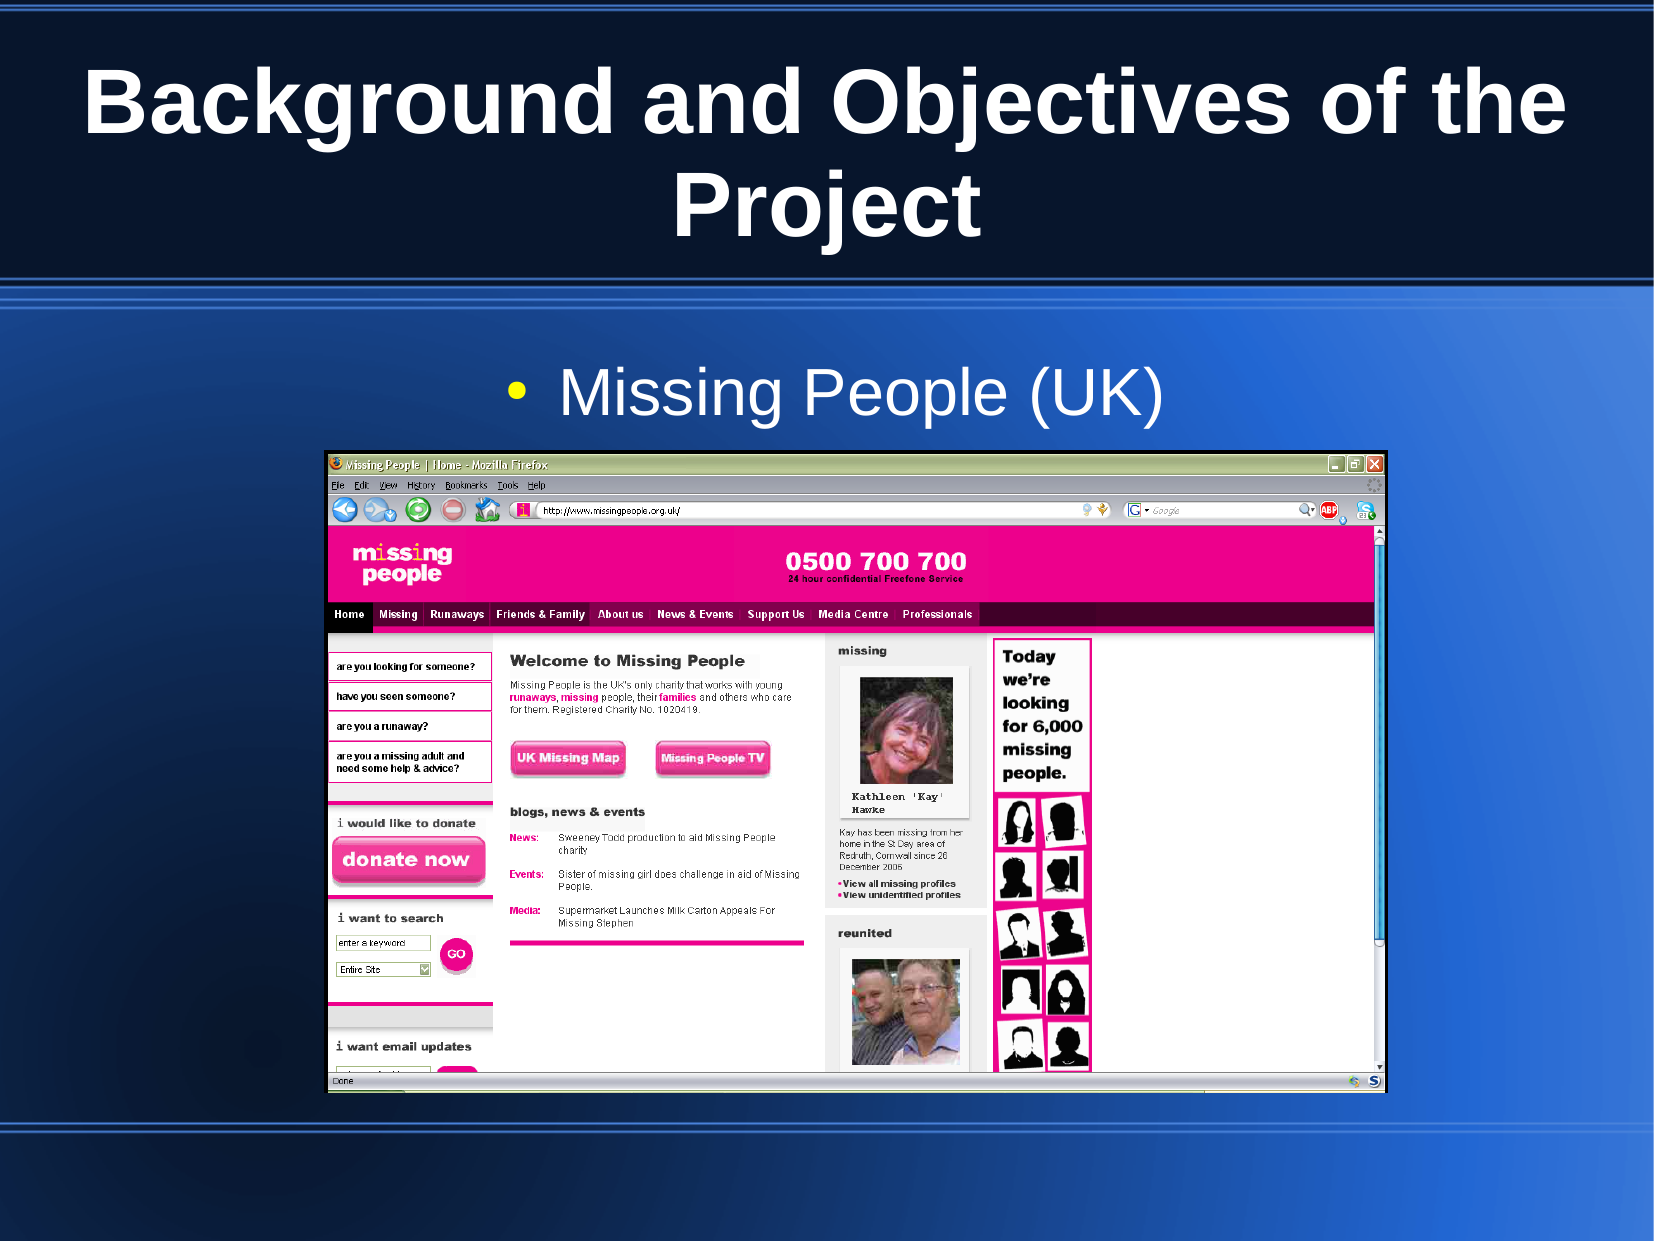

# Background and Objectives of the Project
Missing People (UK)